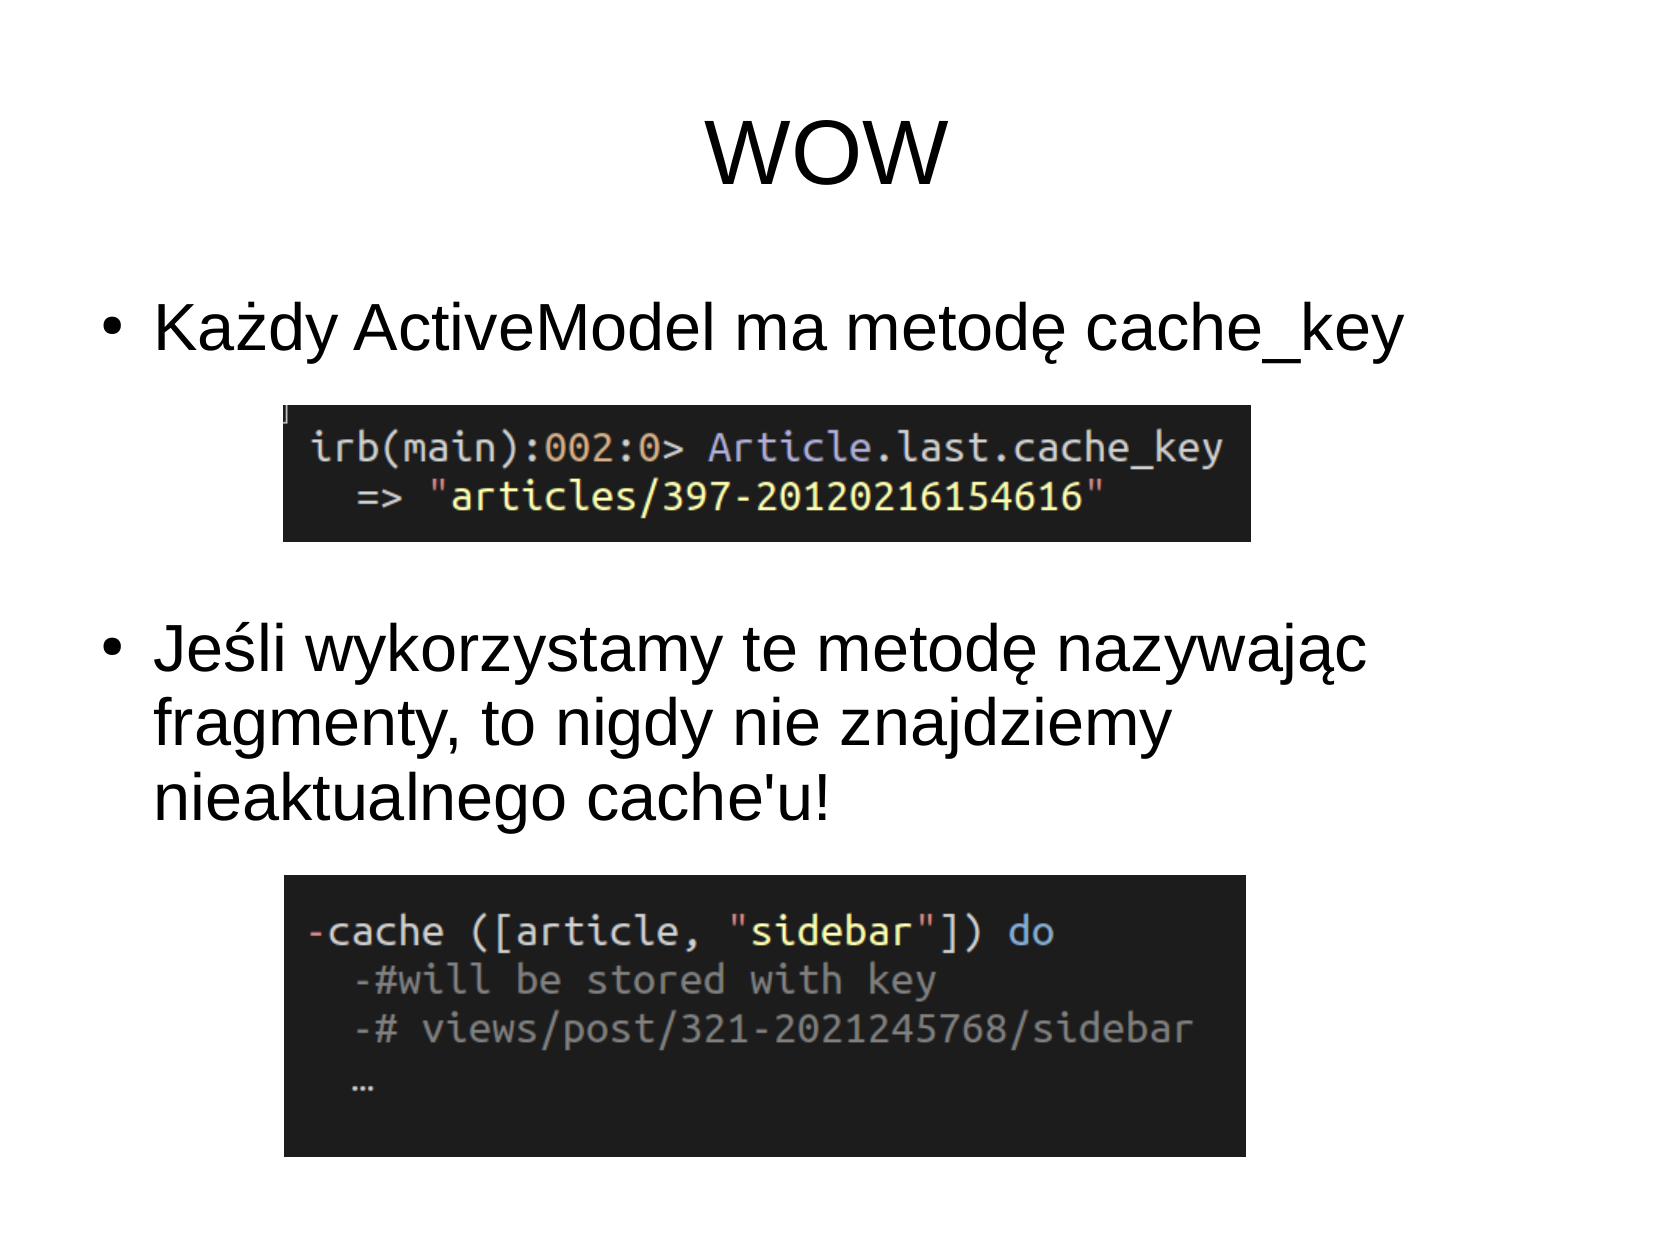

# WOW
Każdy ActiveModel ma metodę cache_key
Jeśli wykorzystamy te metodę nazywając fragmenty, to nigdy nie znajdziemy nieaktualnego cache'u!